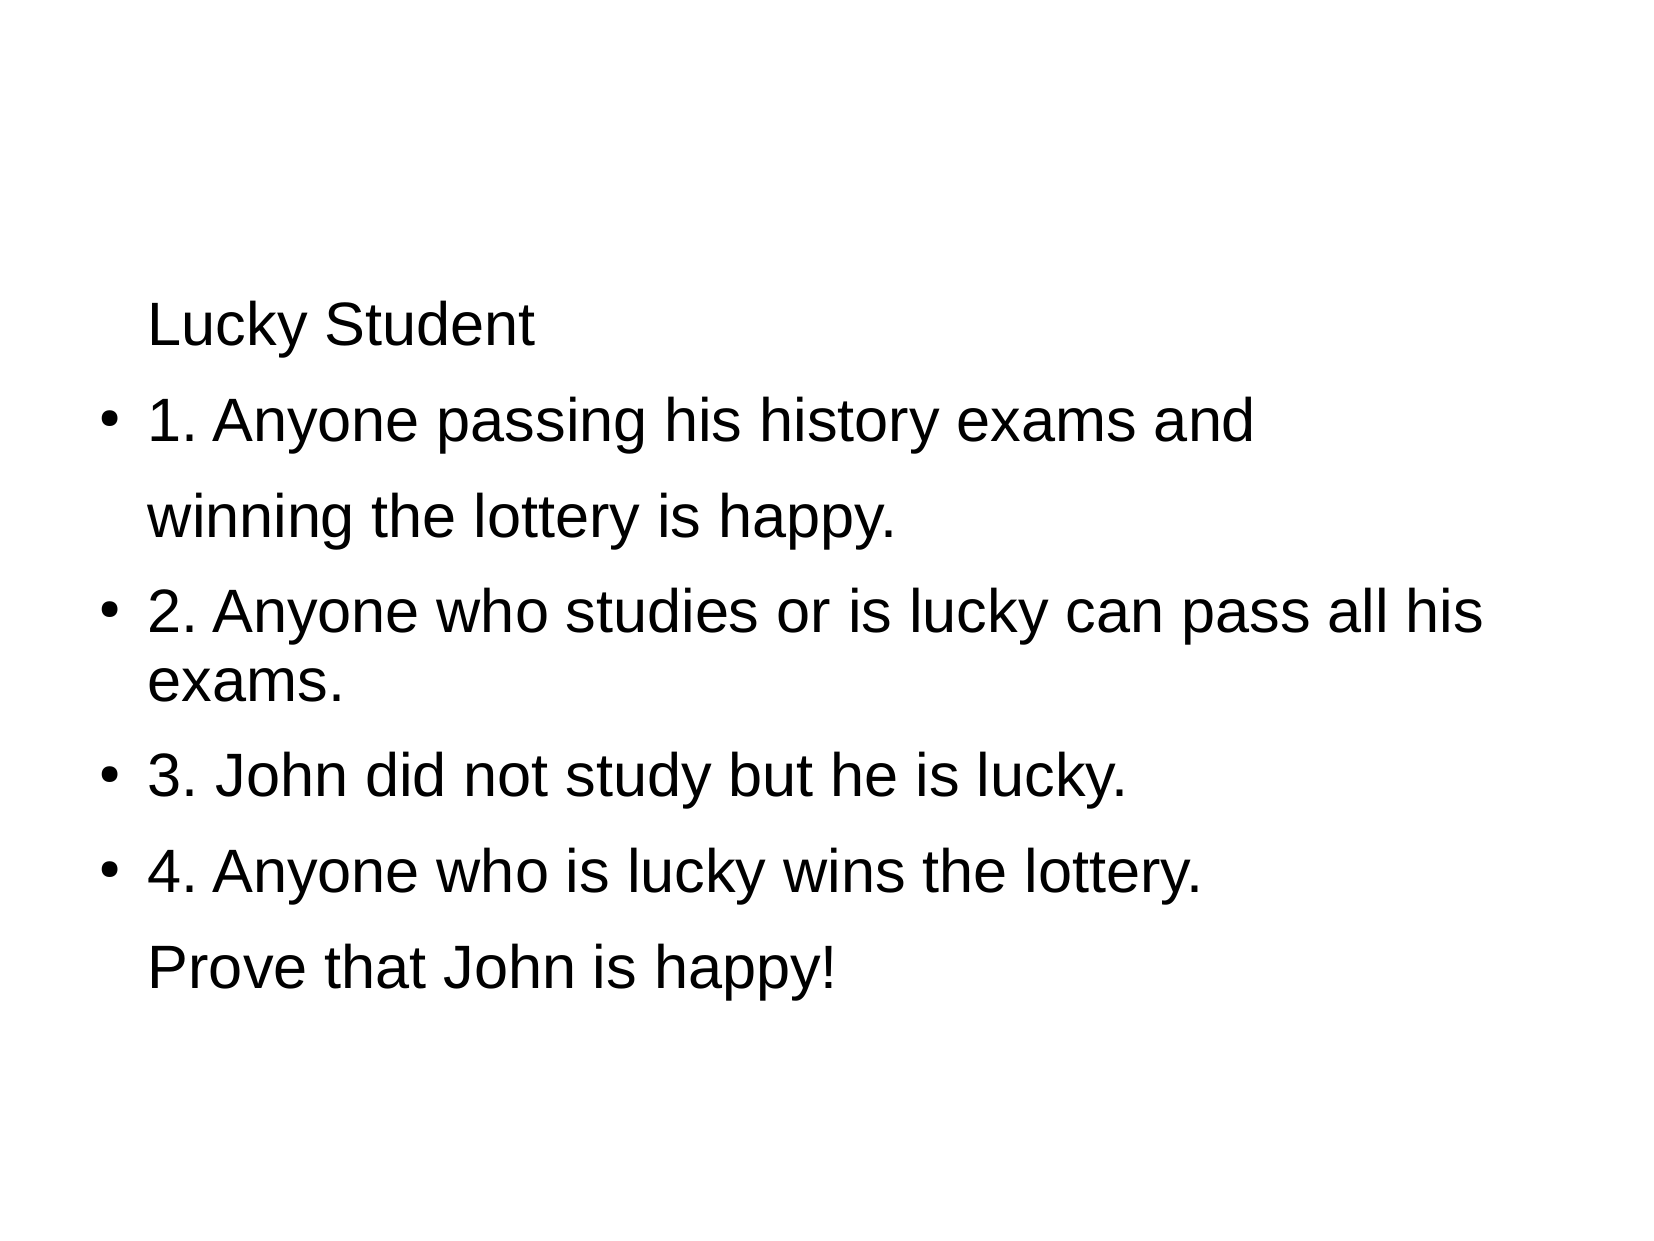

#
Lucky Student
1. Anyone passing his history exams and
winning the lottery is happy.
2. Anyone who studies or is lucky can pass all his exams.
3. John did not study but he is lucky.
4. Anyone who is lucky wins the lottery.
Prove that John is happy!